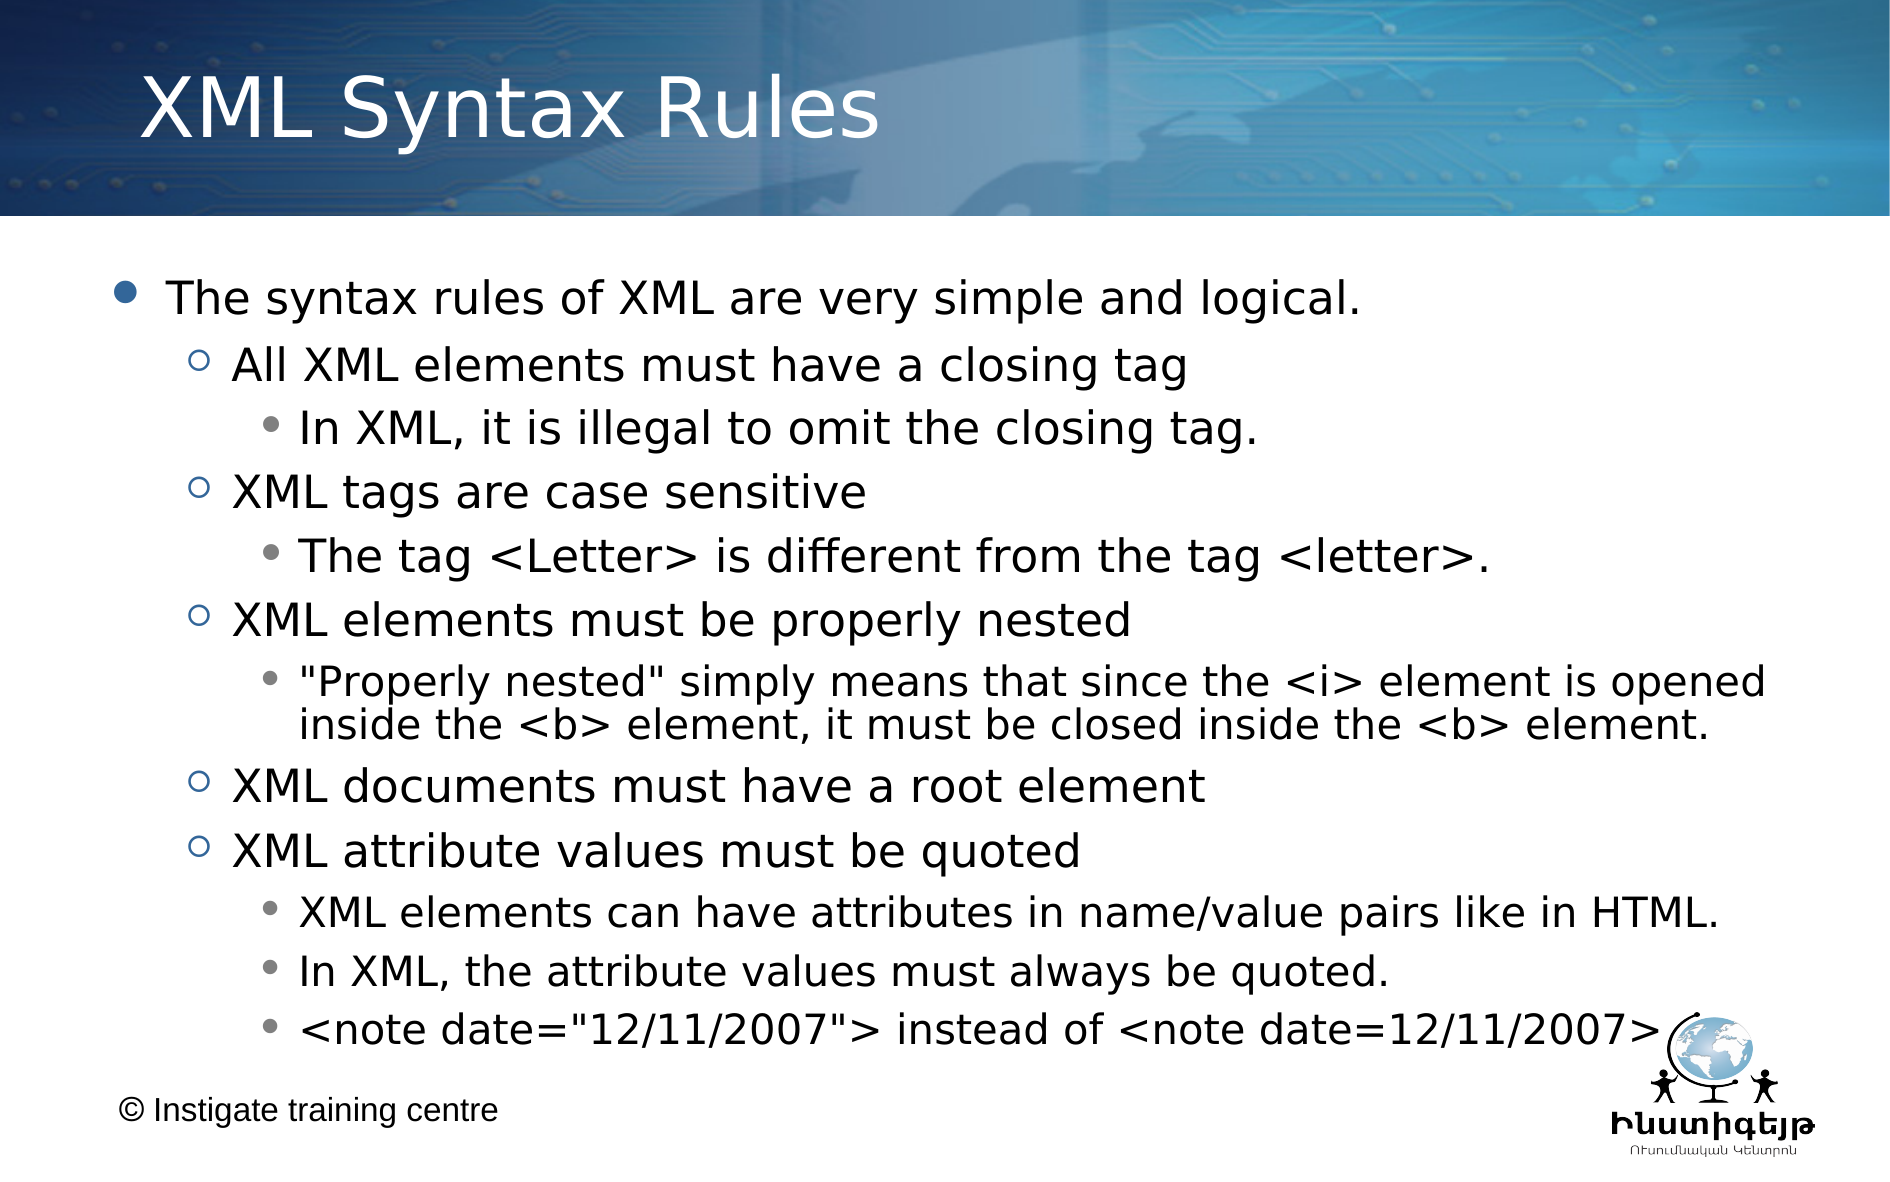

XML Syntax Rules
# The syntax rules of XML are very simple and logical.
All XML elements must have a closing tag
In XML, it is illegal to omit the closing tag.
XML tags are case sensitive
The tag <Letter> is different from the tag <letter>.
XML elements must be properly nested
"Properly nested" simply means that since the <i> element is opened inside the <b> element, it must be closed inside the <b> element.
XML documents must have a root element
XML attribute values must be quoted
XML elements can have attributes in name/value pairs like in HTML.
In XML, the attribute values must always be quoted.
<note date="12/11/2007"> instead of <note date=12/11/2007>